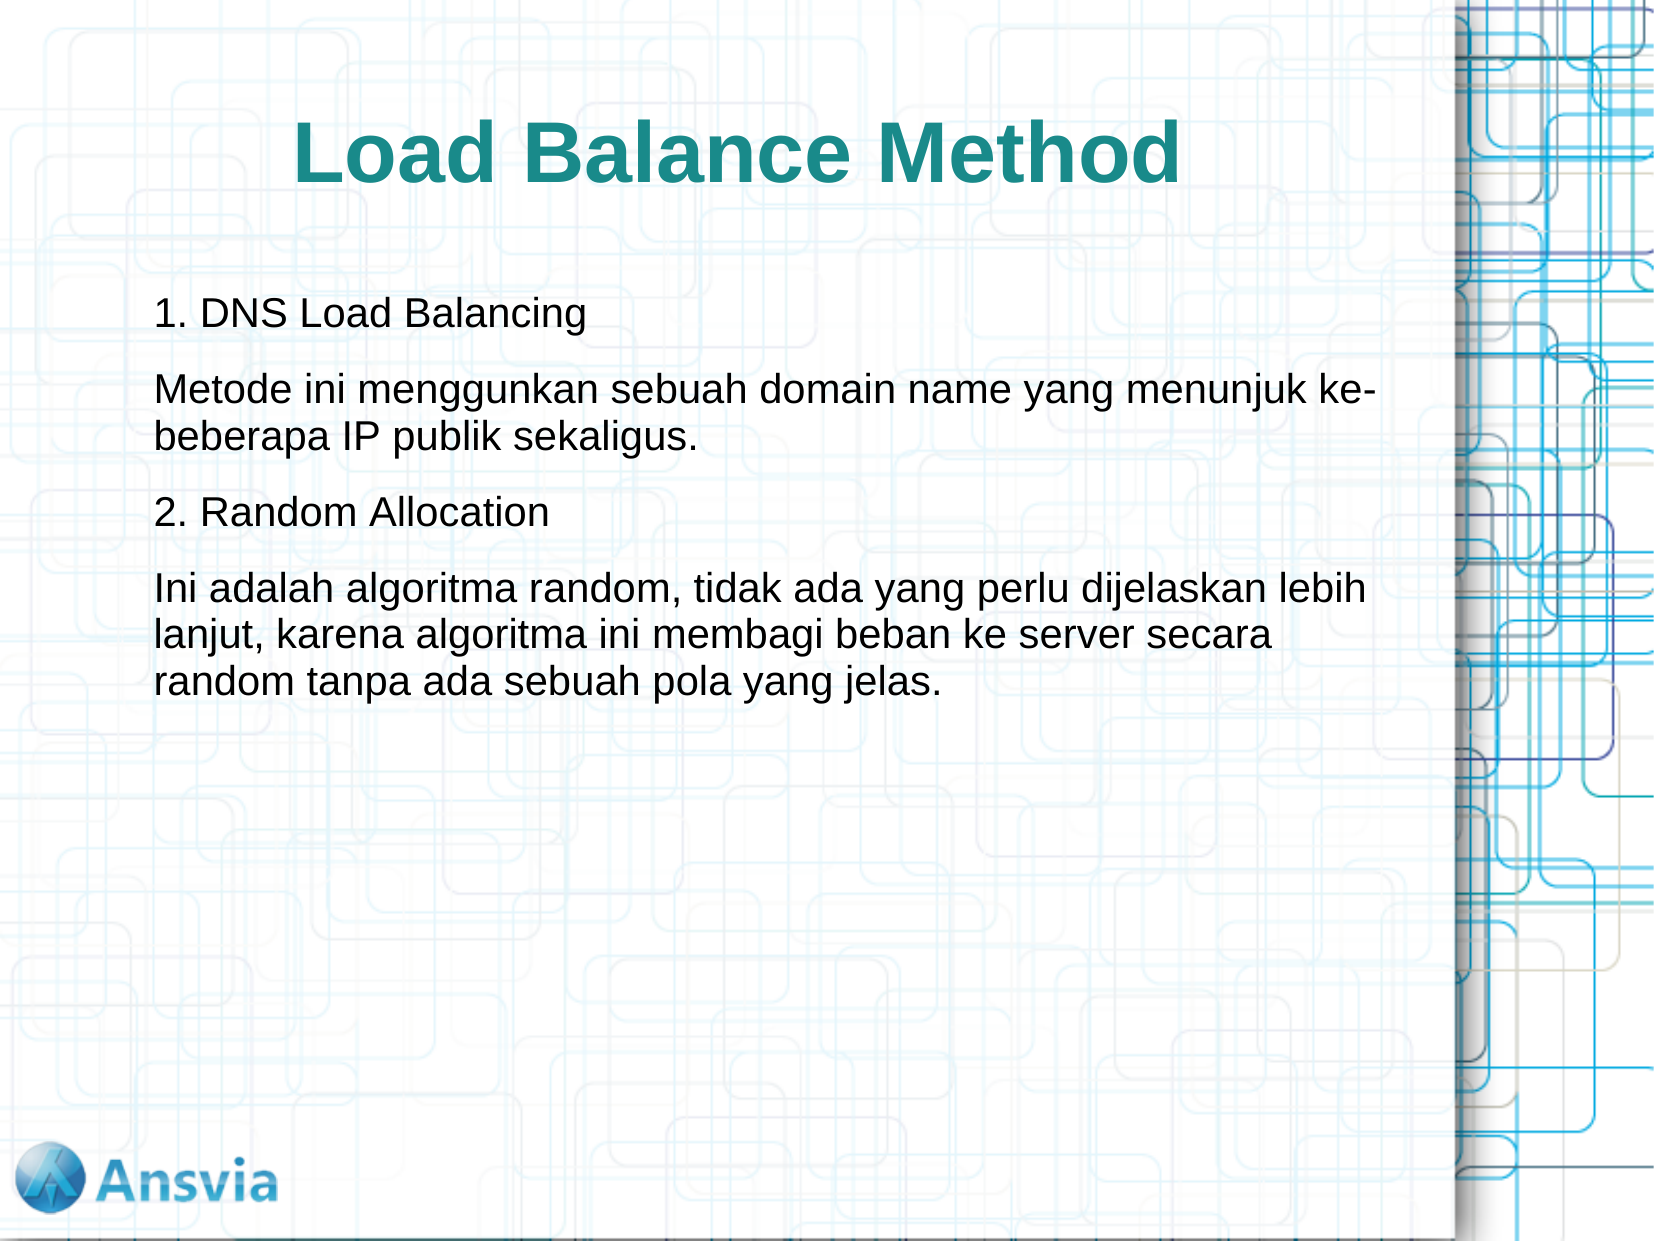

# Load Balance Method
1. DNS Load Balancing
Metode ini menggunkan sebuah domain name yang menunjuk ke-beberapa IP publik sekaligus.
2. Random Allocation
Ini adalah algoritma random, tidak ada yang perlu dijelaskan lebih lanjut, karena algoritma ini membagi beban ke server secara random tanpa ada sebuah pola yang jelas.